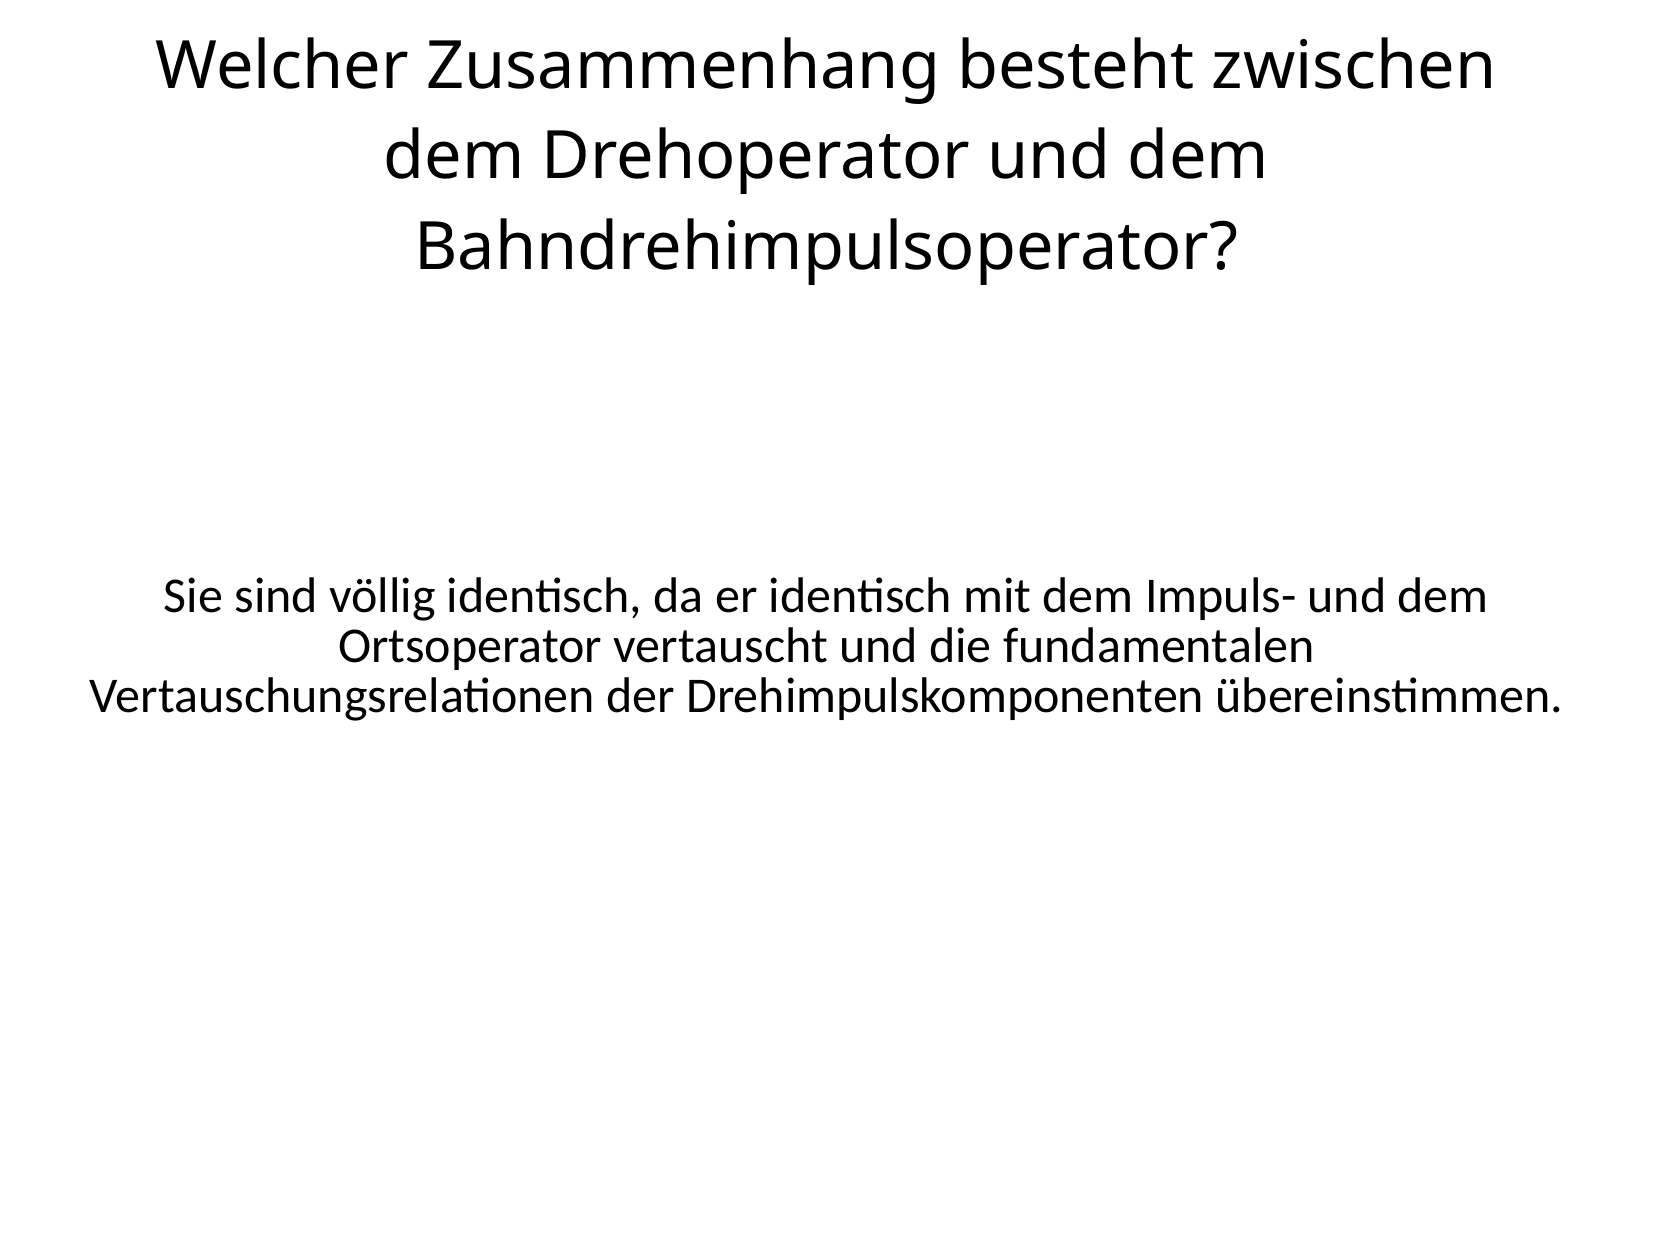

# Welcher Zusammenhang besteht zwischen dem Drehoperator und dem Bahndrehimpulsoperator?
Sie sind völlig identisch, da er identisch mit dem Impuls- und dem Ortsoperator vertauscht und die fundamentalen Vertauschungsrelationen der Drehimpulskomponenten übereinstimmen.